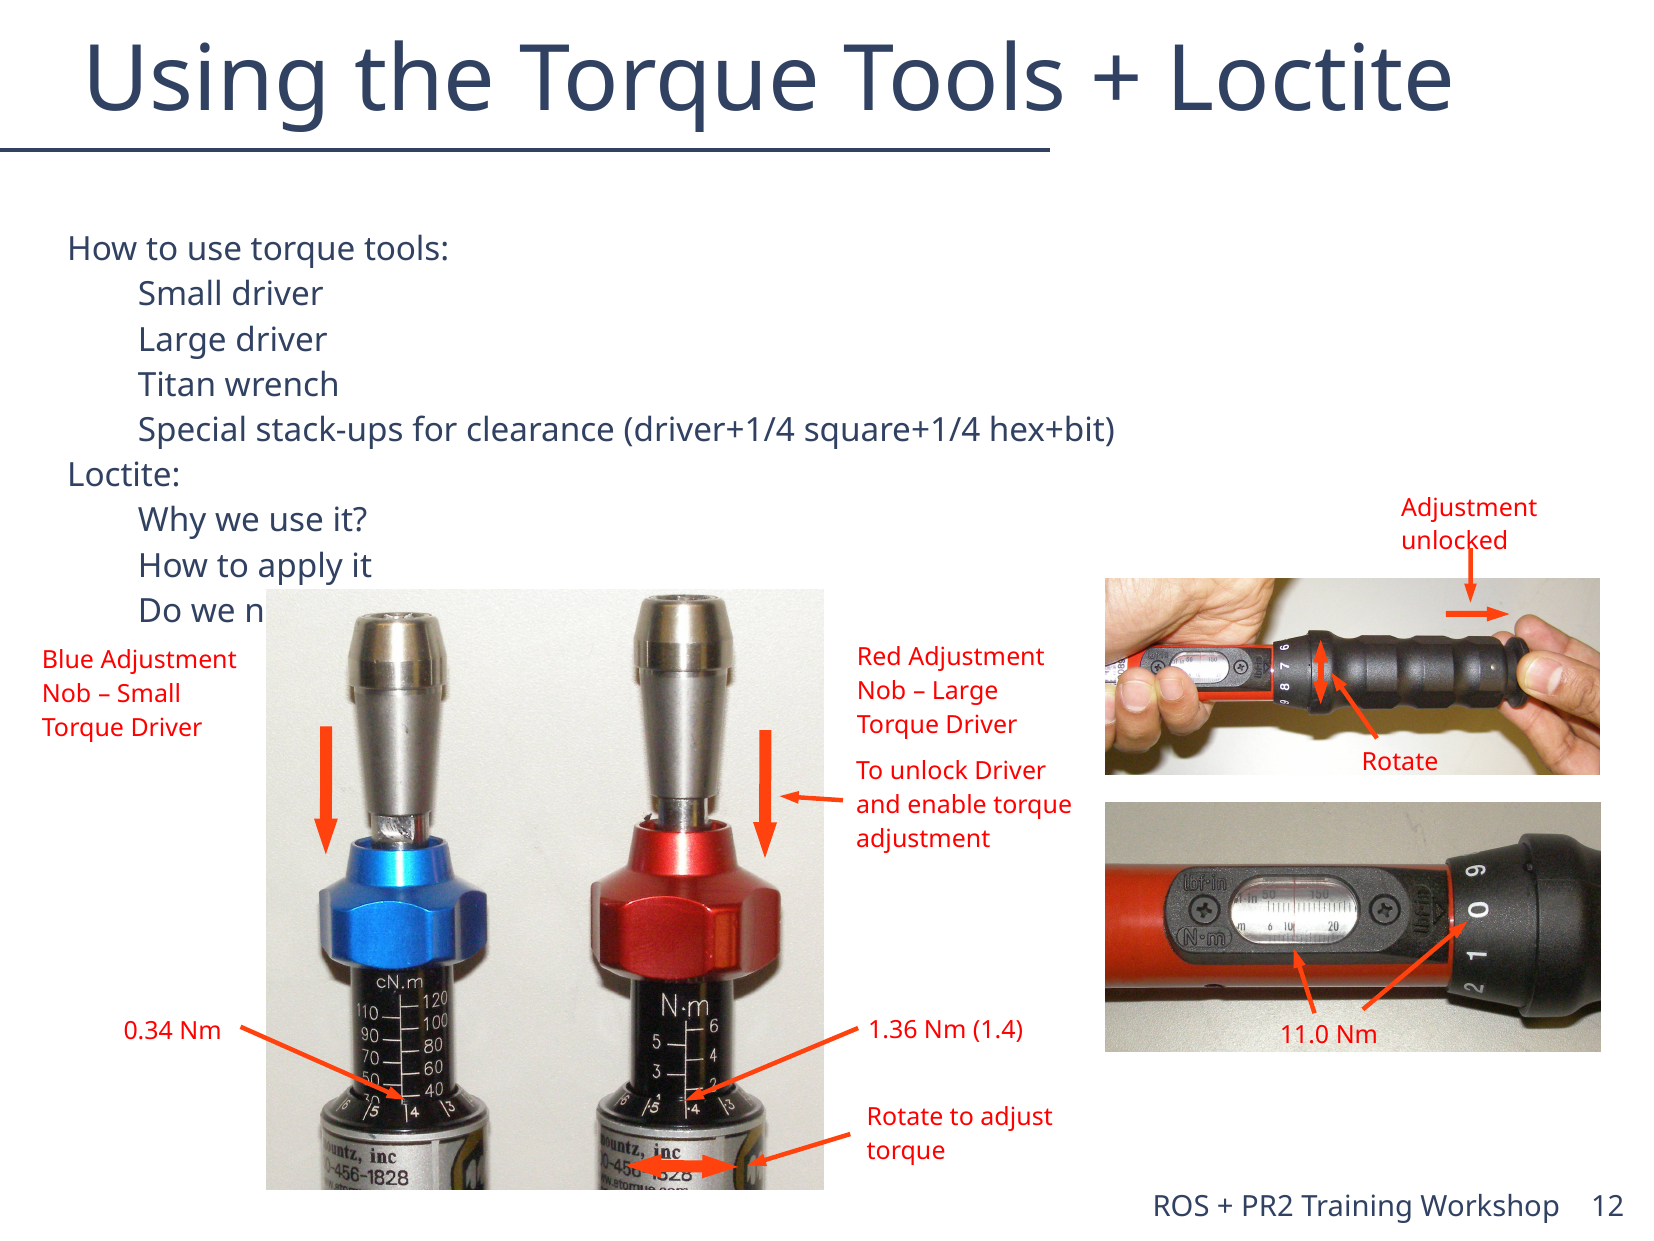

# Using the Torque Tools + Loctite
How to use torque tools:
Small driver
Large driver
Titan wrench
Special stack-ups for clearance (driver+1/4 square+1/4 hex+bit)
Loctite:
Why we use it?
How to apply it
Do we need to clean the old?
Adjustment unlocked
Red Adjustment Nob – Large Torque Driver
Blue Adjustment Nob – Small Torque Driver
Rotate
To unlock Driver
and enable torque adjustment
1.36 Nm (1.4)
0.34 Nm
11.0 Nm
Rotate to adjust torque